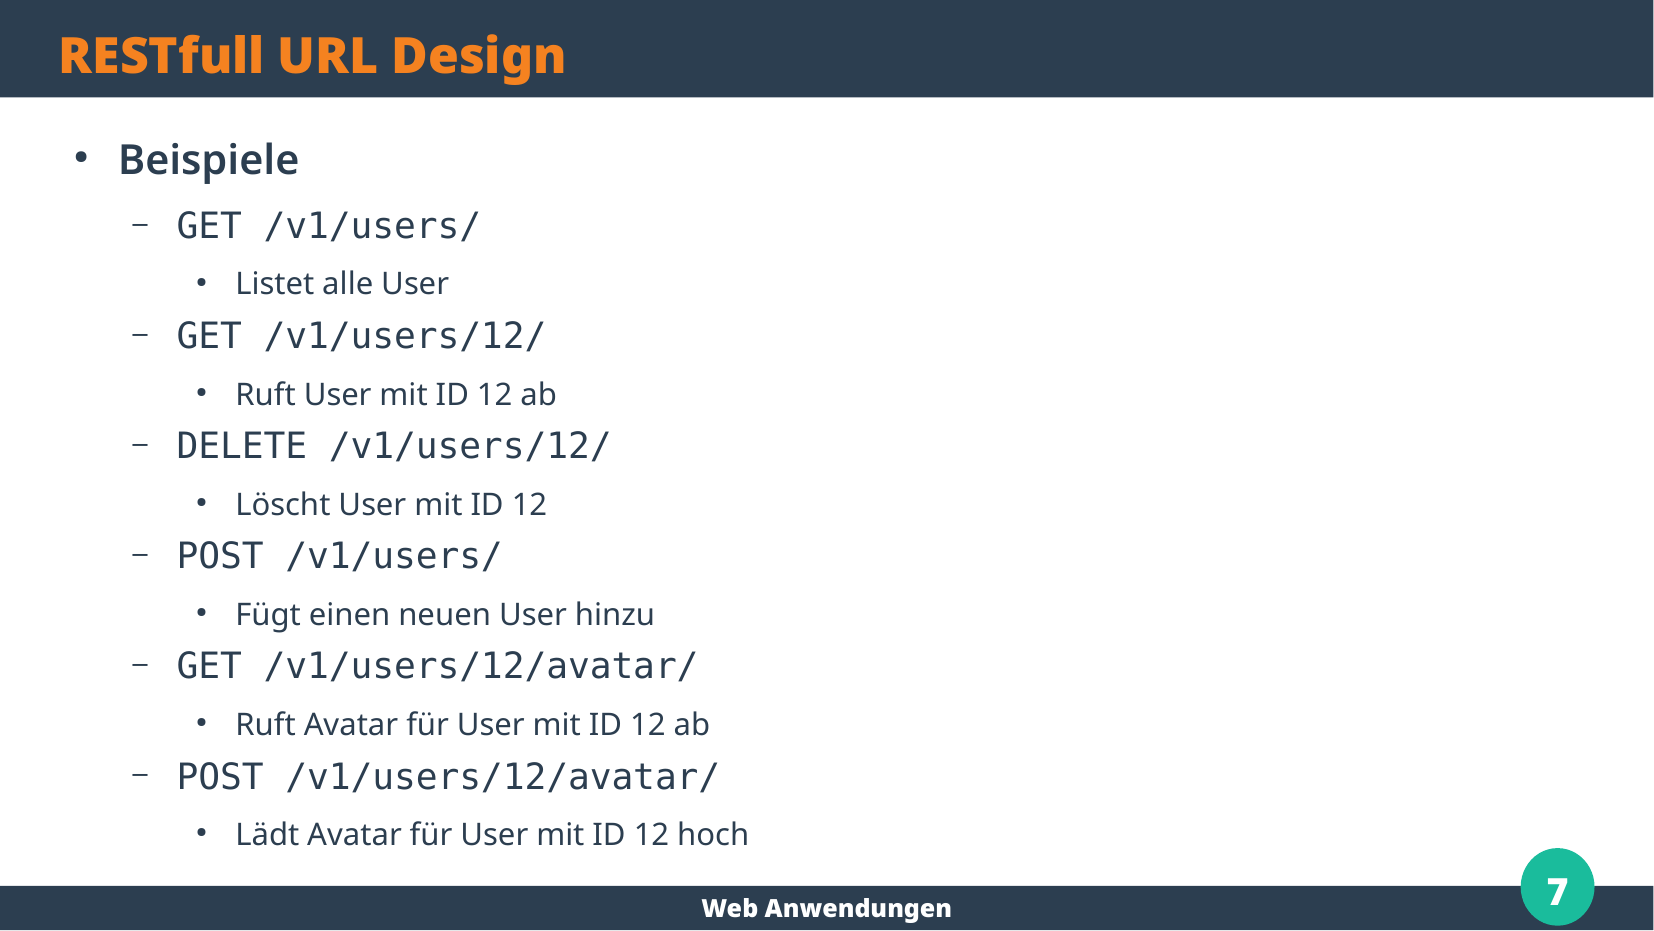

# RESTfull URL Design
Beispiele
GET /v1/users/
Listet alle User
GET /v1/users/12/
Ruft User mit ID 12 ab
DELETE /v1/users/12/
Löscht User mit ID 12
POST /v1/users/
Fügt einen neuen User hinzu
GET /v1/users/12/avatar/
Ruft Avatar für User mit ID 12 ab
POST /v1/users/12/avatar/
Lädt Avatar für User mit ID 12 hoch
7